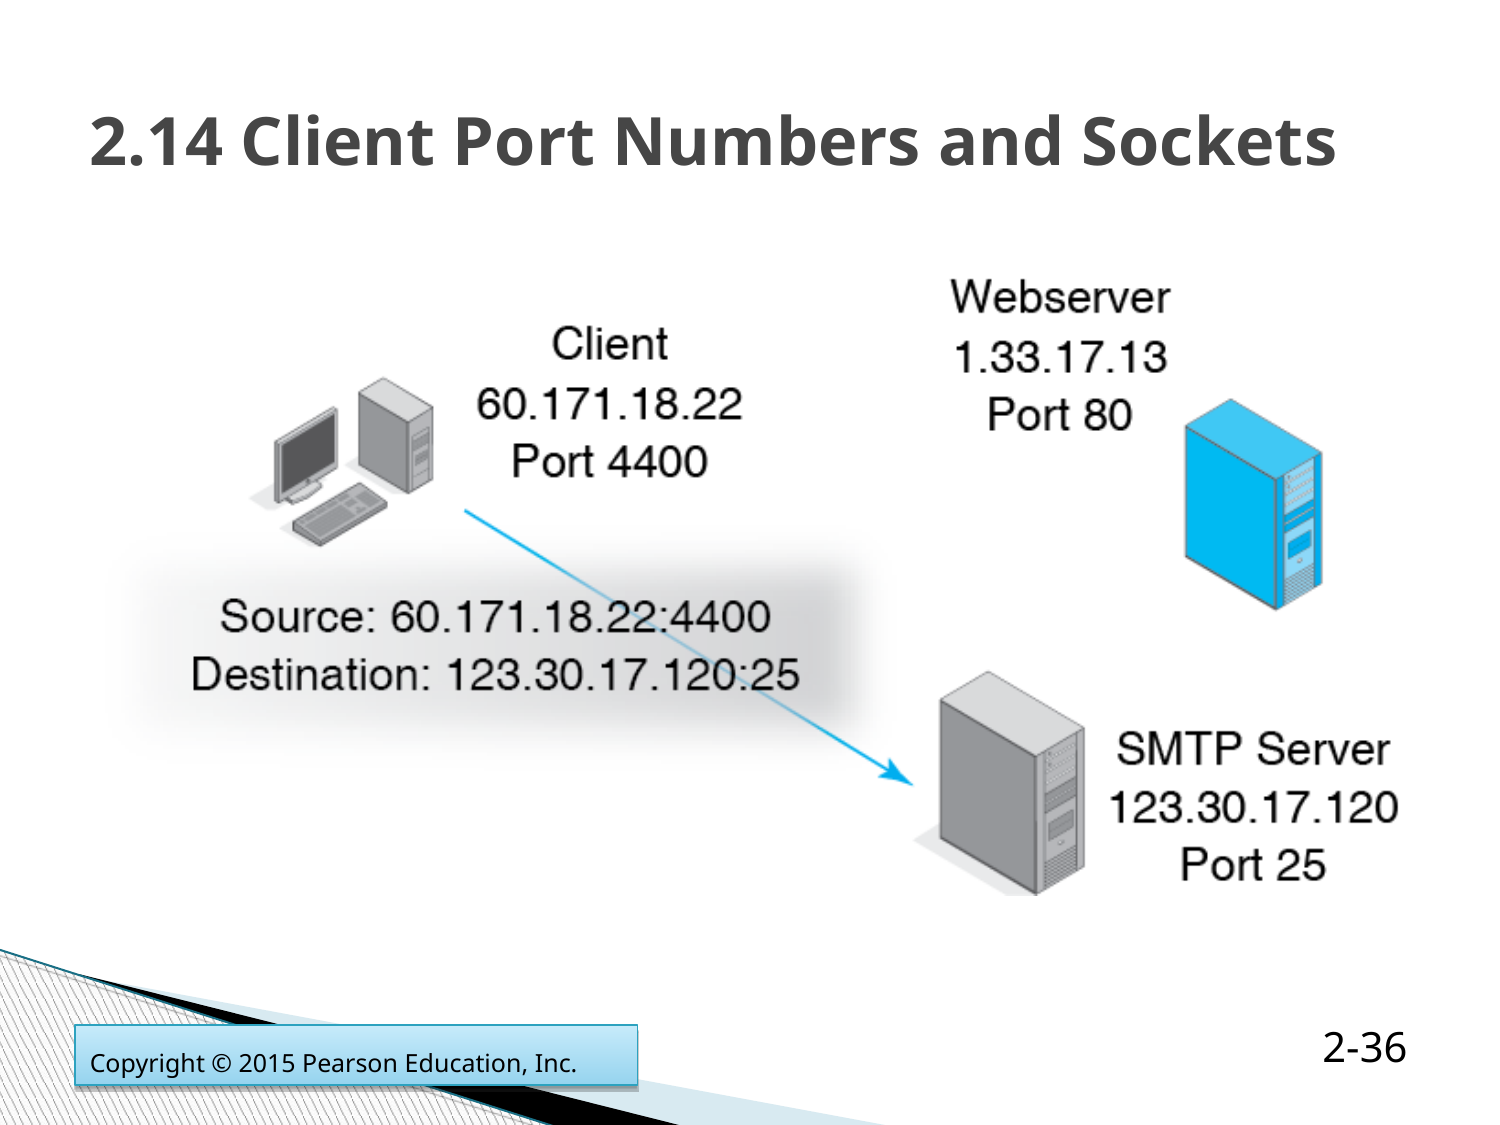

# 2.14 Client Port Numbers and Sockets
Copyright © 2015 Pearson Education, Inc.